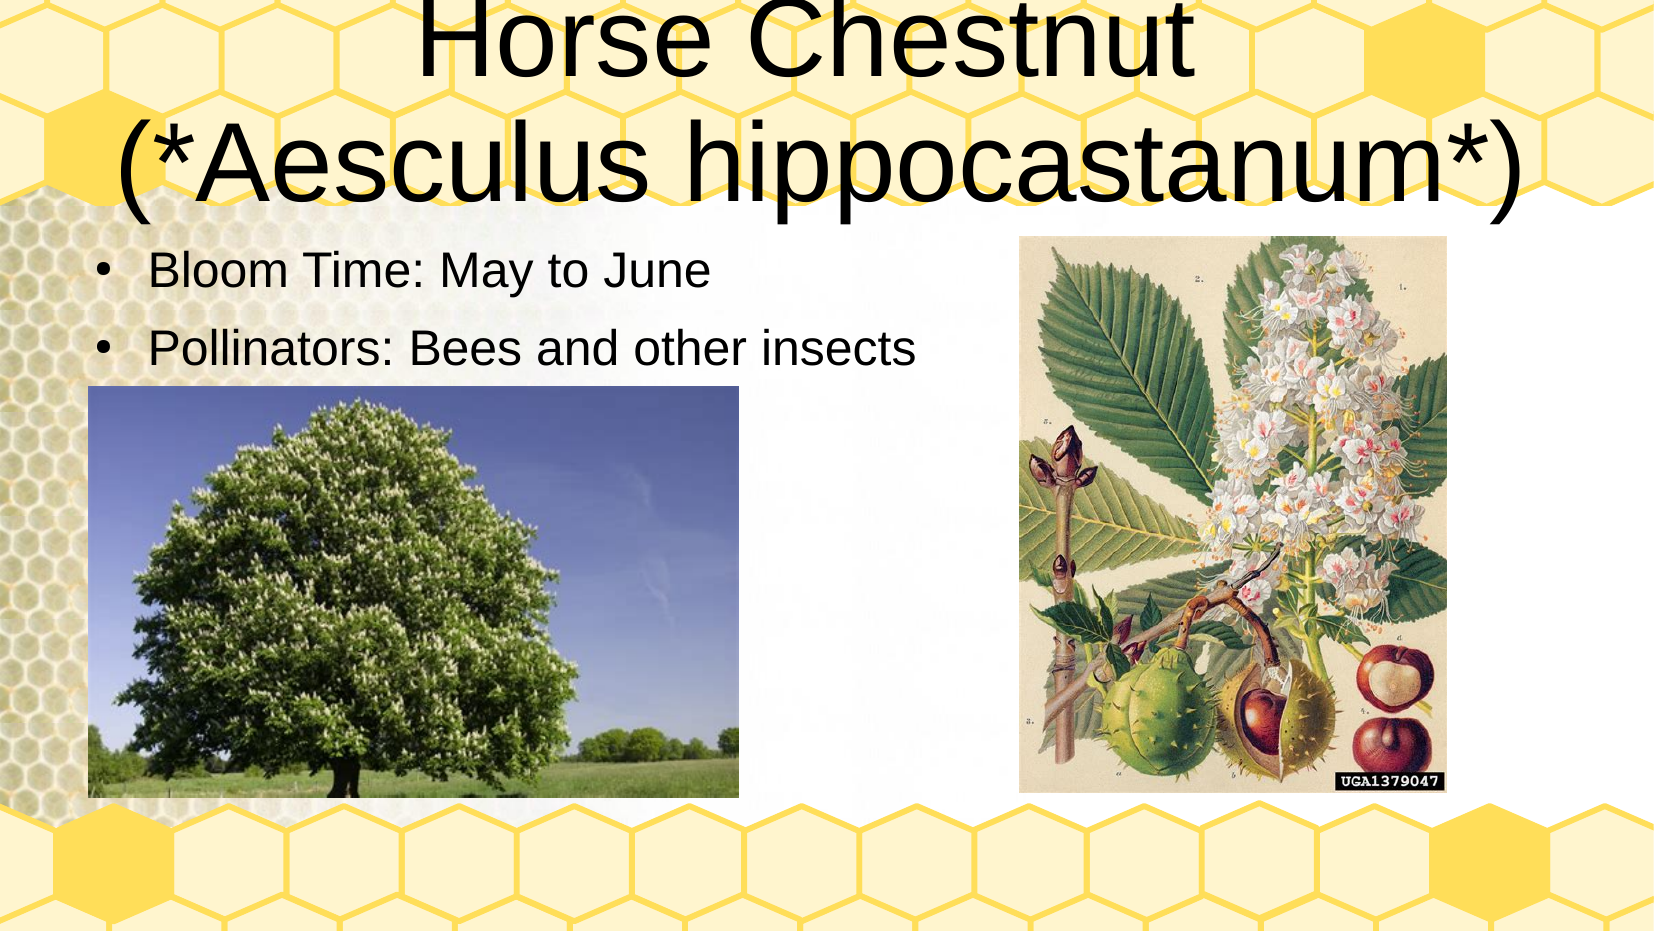

# Horse Chestnut (*Aesculus hippocastanum*)
Bloom Time: May to June
Pollinators: Bees and other insects